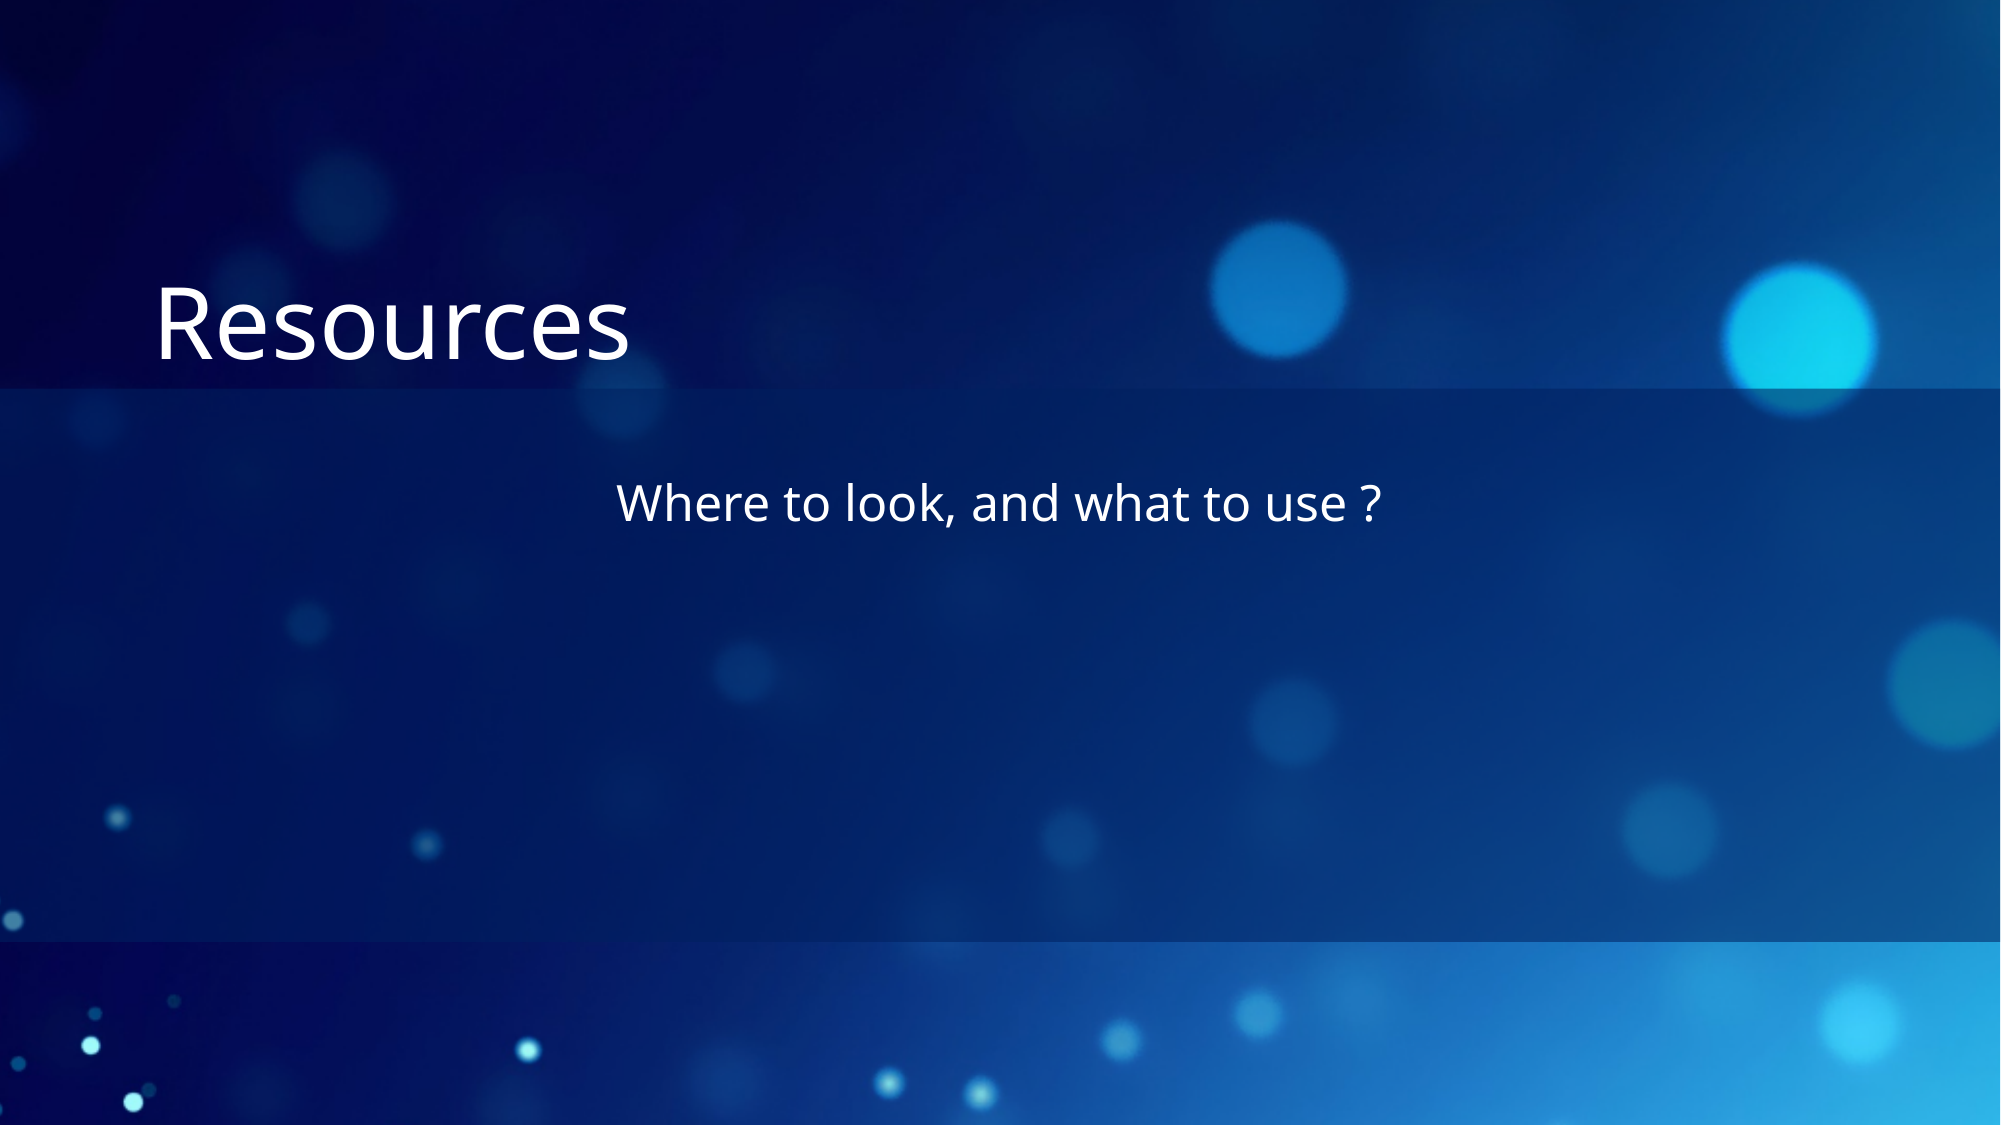

# Resources
Where to look, and what to use ?